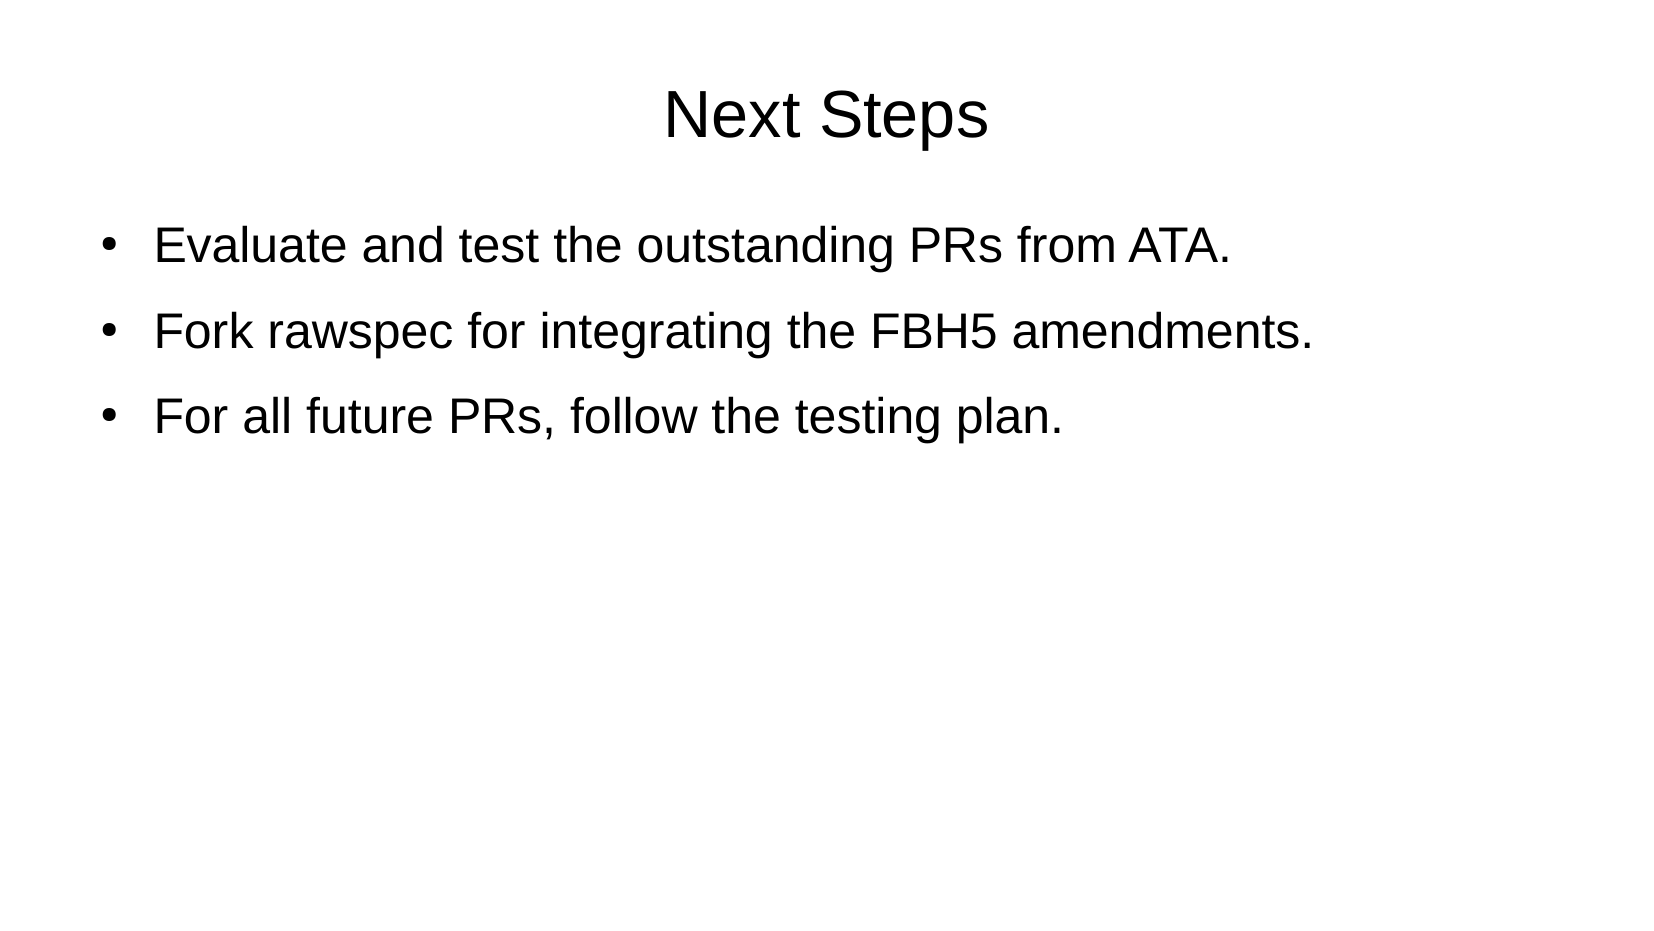

# Next Steps
Evaluate and test the outstanding PRs from ATA.
Fork rawspec for integrating the FBH5 amendments.
For all future PRs, follow the testing plan.